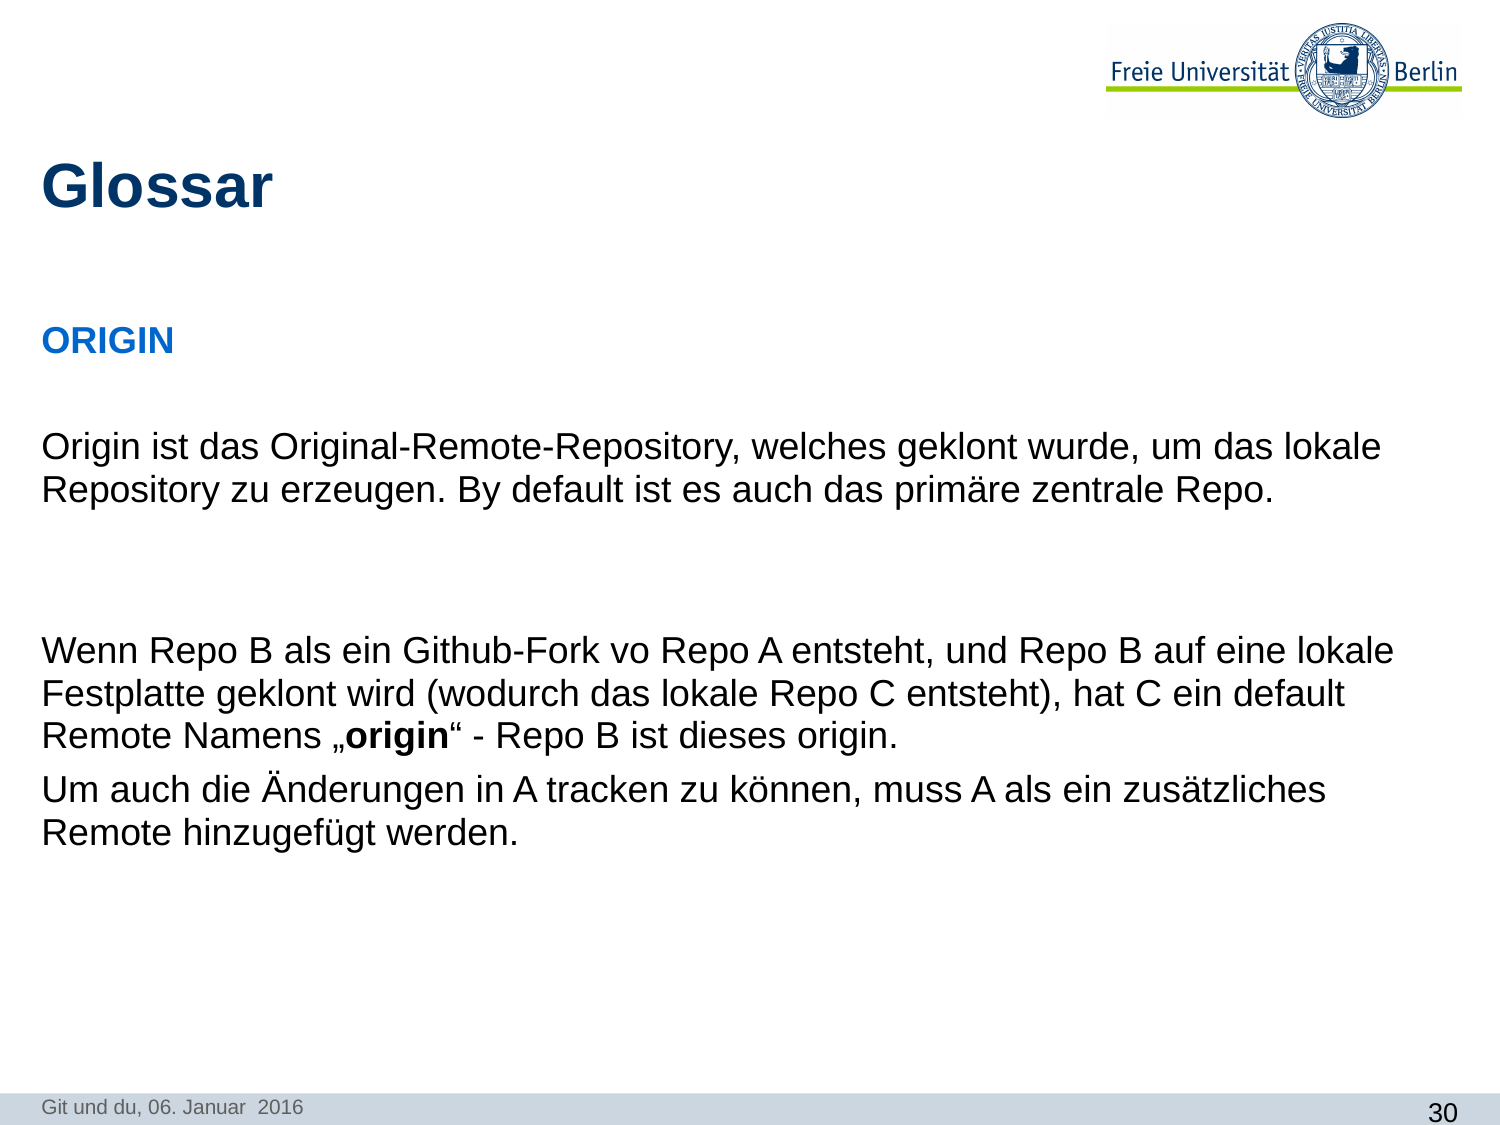

# Glossar
ORIGIN
Origin ist das Original-Remote-Repository, welches geklont wurde, um das lokale Repository zu erzeugen. By default ist es auch das primäre zentrale Repo.
Wenn Repo B als ein Github-Fork vo Repo A entsteht, und Repo B auf eine lokale Festplatte geklont wird (wodurch das lokale Repo C entsteht), hat C ein default Remote Namens „origin“ - Repo B ist dieses origin.
Um auch die Änderungen in A tracken zu können, muss A als ein zusätzliches Remote hinzugefügt werden.